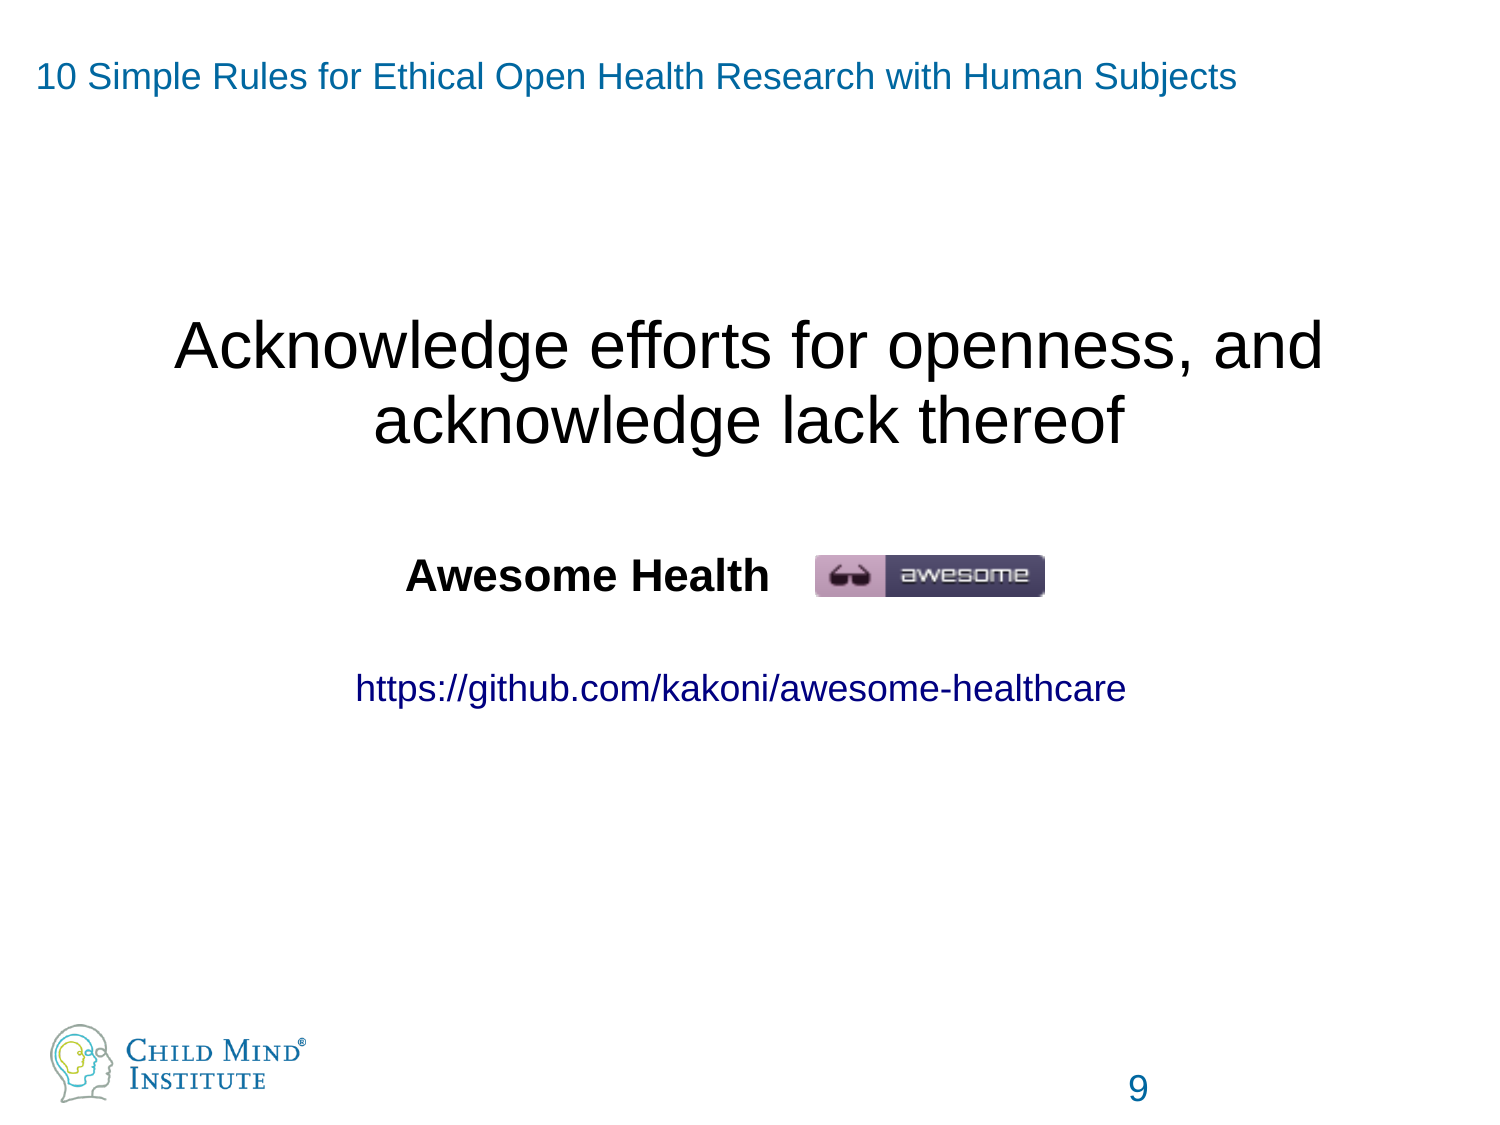

10 Simple Rules for Ethical Open Health Research with Human Subjects
#
Acknowledge efforts for openness, and acknowledge lack thereof
Awesome Health
https://github.com/kakoni/awesome-healthcare